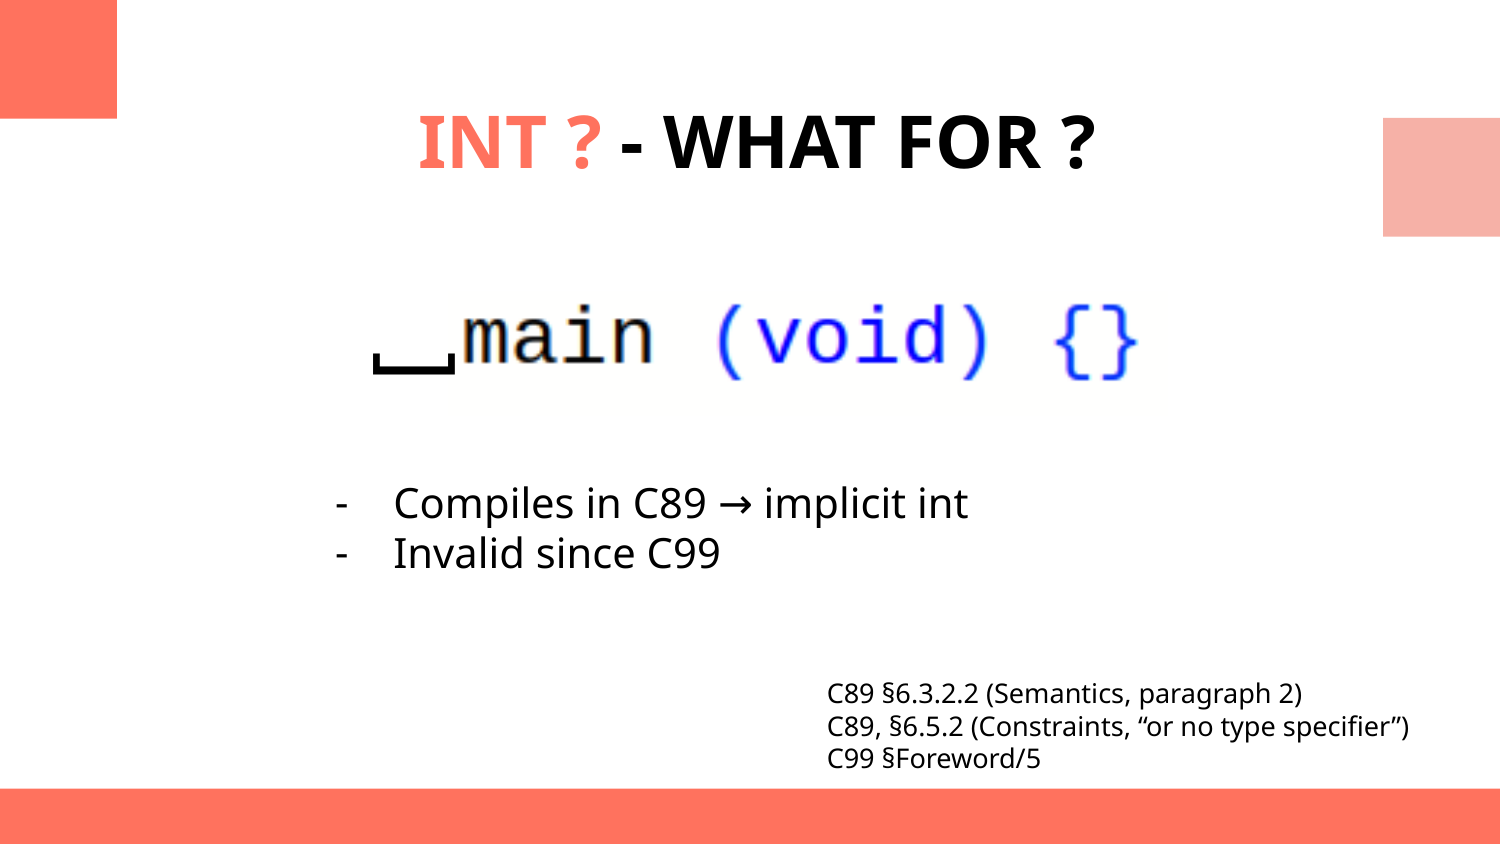

# INT ? - WHAT FOR ?
[
Compiles in C89 → implicit int
Invalid since C99
C89 §6.3.2.2 (Semantics, paragraph 2)
C89, §6.5.2 (Constraints, “or no type specifier”)
C99 §Foreword/5